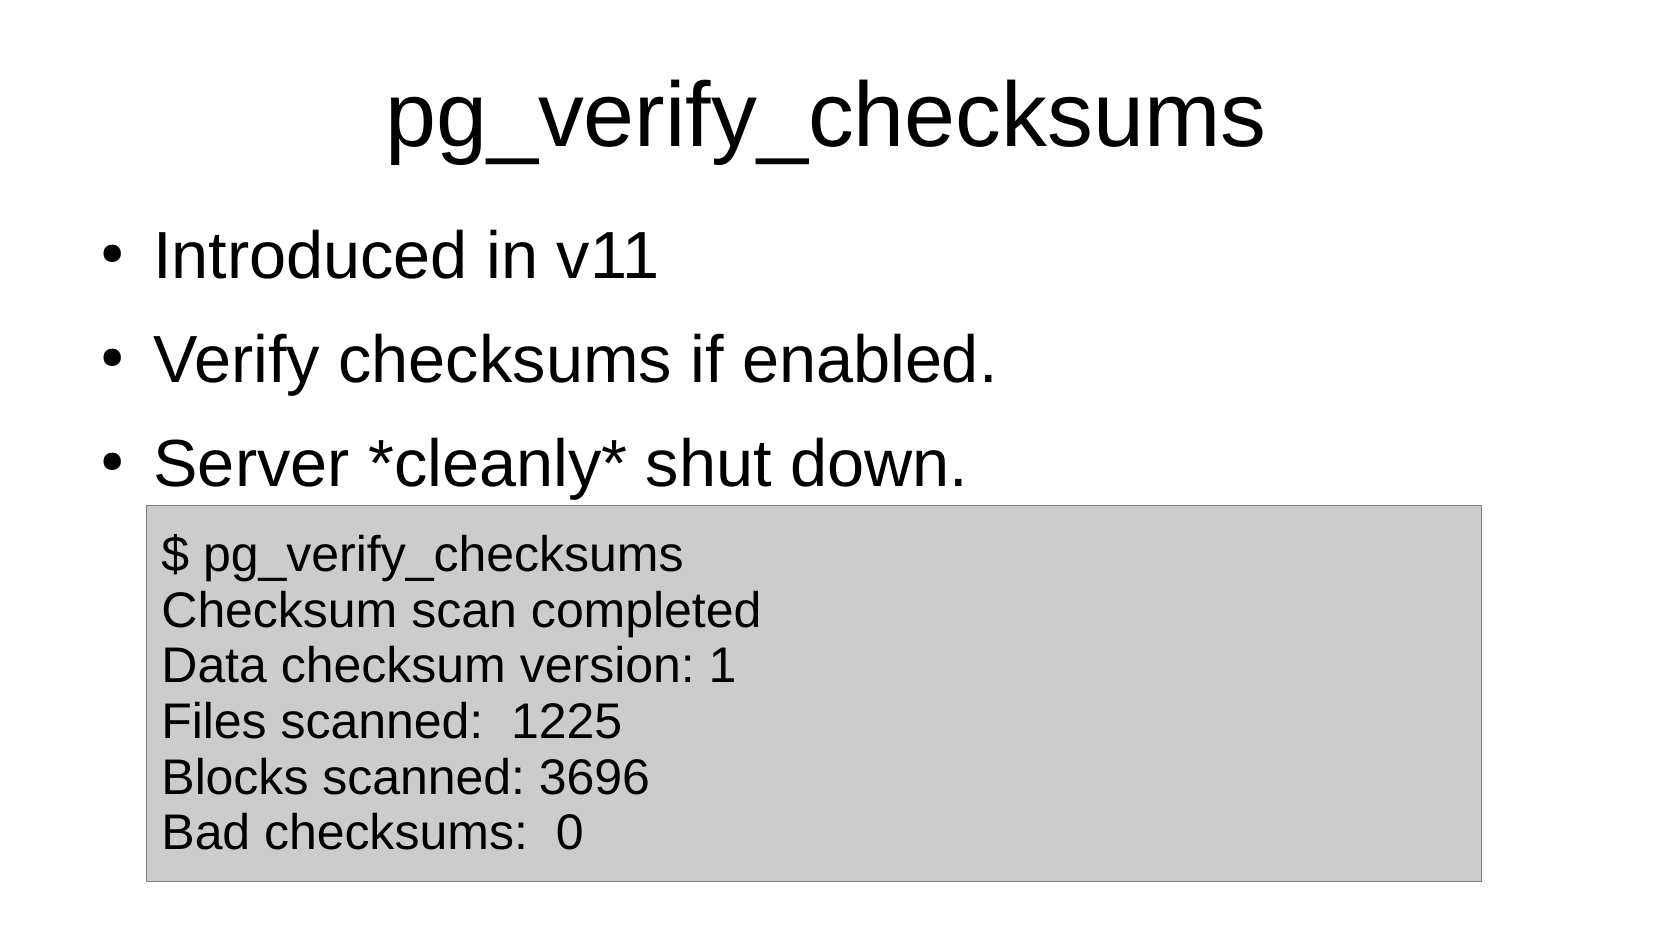

# pg_verify_checksums
Introduced in v11
Verify checksums if enabled.
Server *cleanly* shut down.
$ pg_verify_checksums
Checksum scan completed
Data checksum version: 1
Files scanned: 1225
Blocks scanned: 3696
Bad checksums: 0